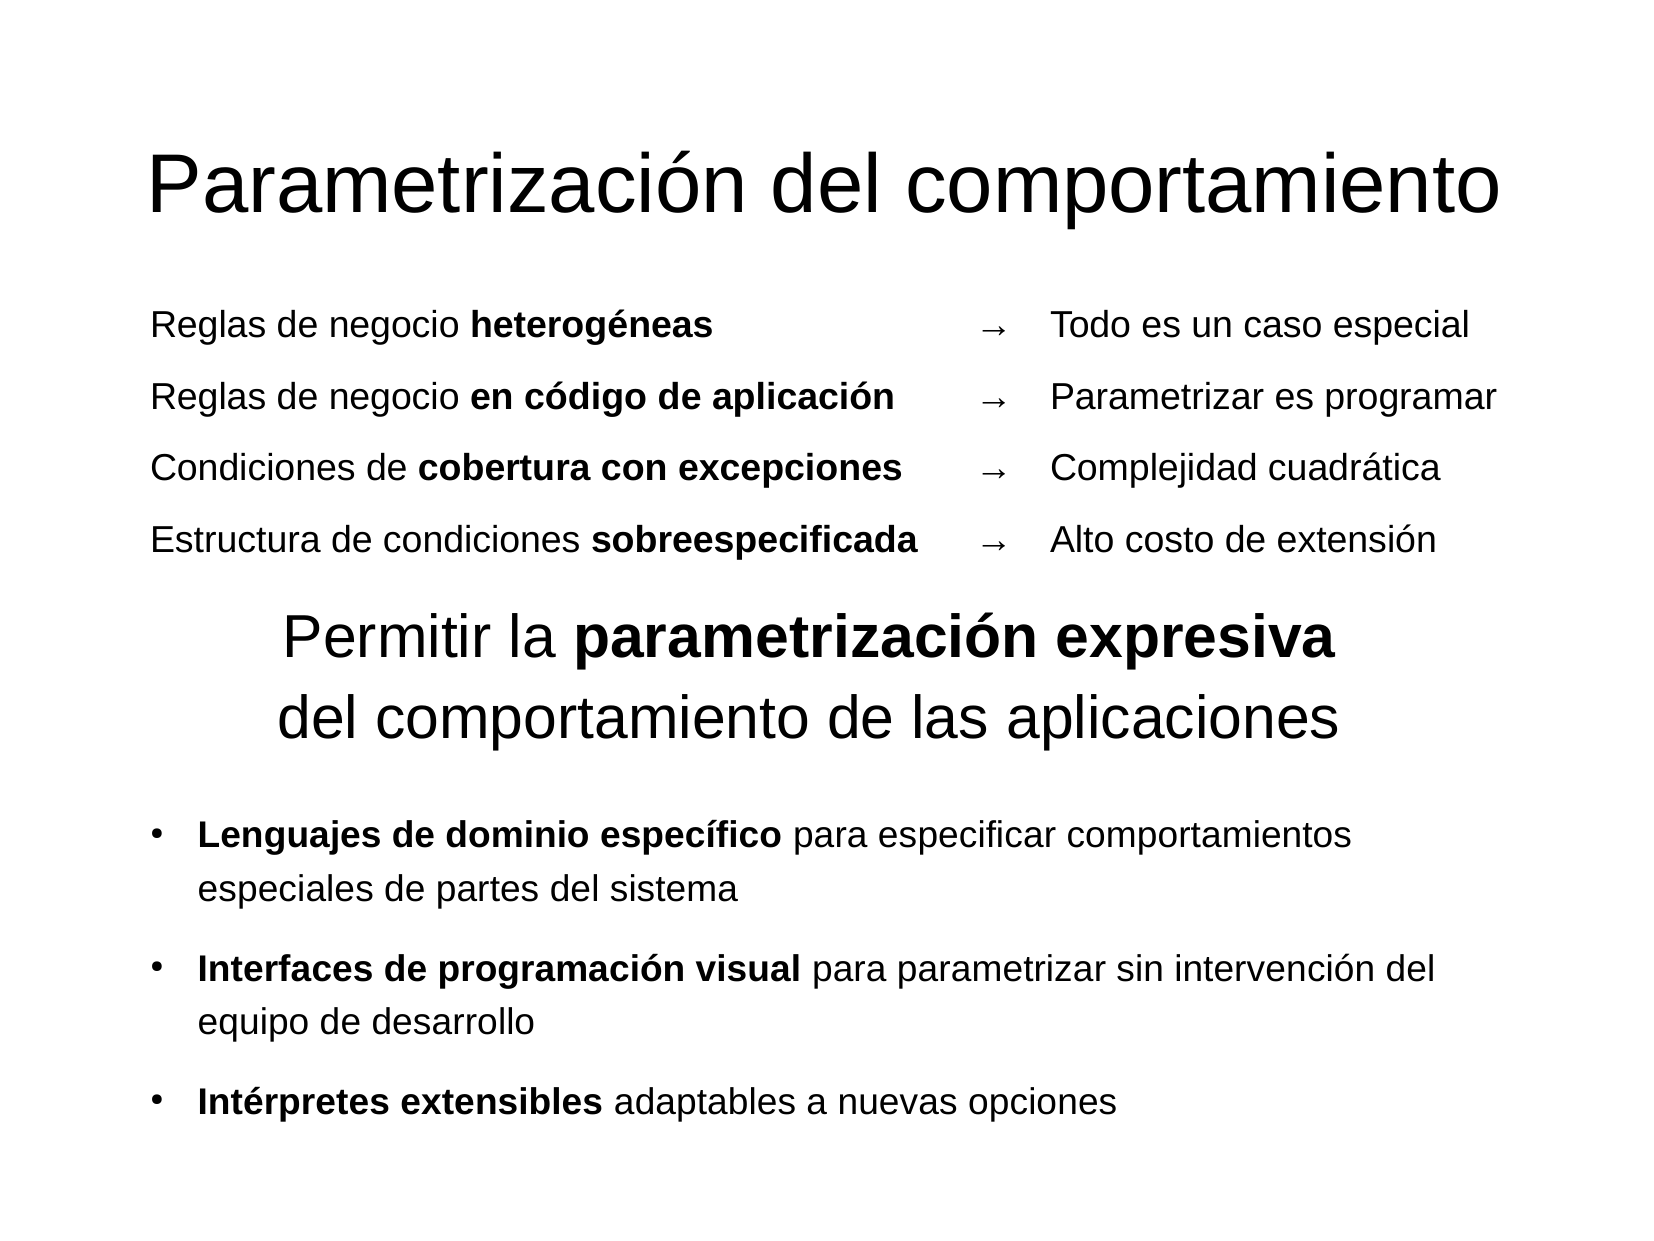

# Parametrización del comportamiento
Reglas de negocio heterogéneas				→	Todo es un caso especial
Reglas de negocio en código de aplicación		→	Parametrizar es programar
Condiciones de cobertura con excepciones	→	Complejidad cuadrática
Estructura de condiciones sobreespecificada	→	Alto costo de extensión
Permitir la parametrización expresiva
del comportamiento de las aplicaciones
Lenguajes de dominio específico para especificar comportamientos especiales de partes del sistema
Interfaces de programación visual para parametrizar sin intervención del equipo de desarrollo
Intérpretes extensibles adaptables a nuevas opciones